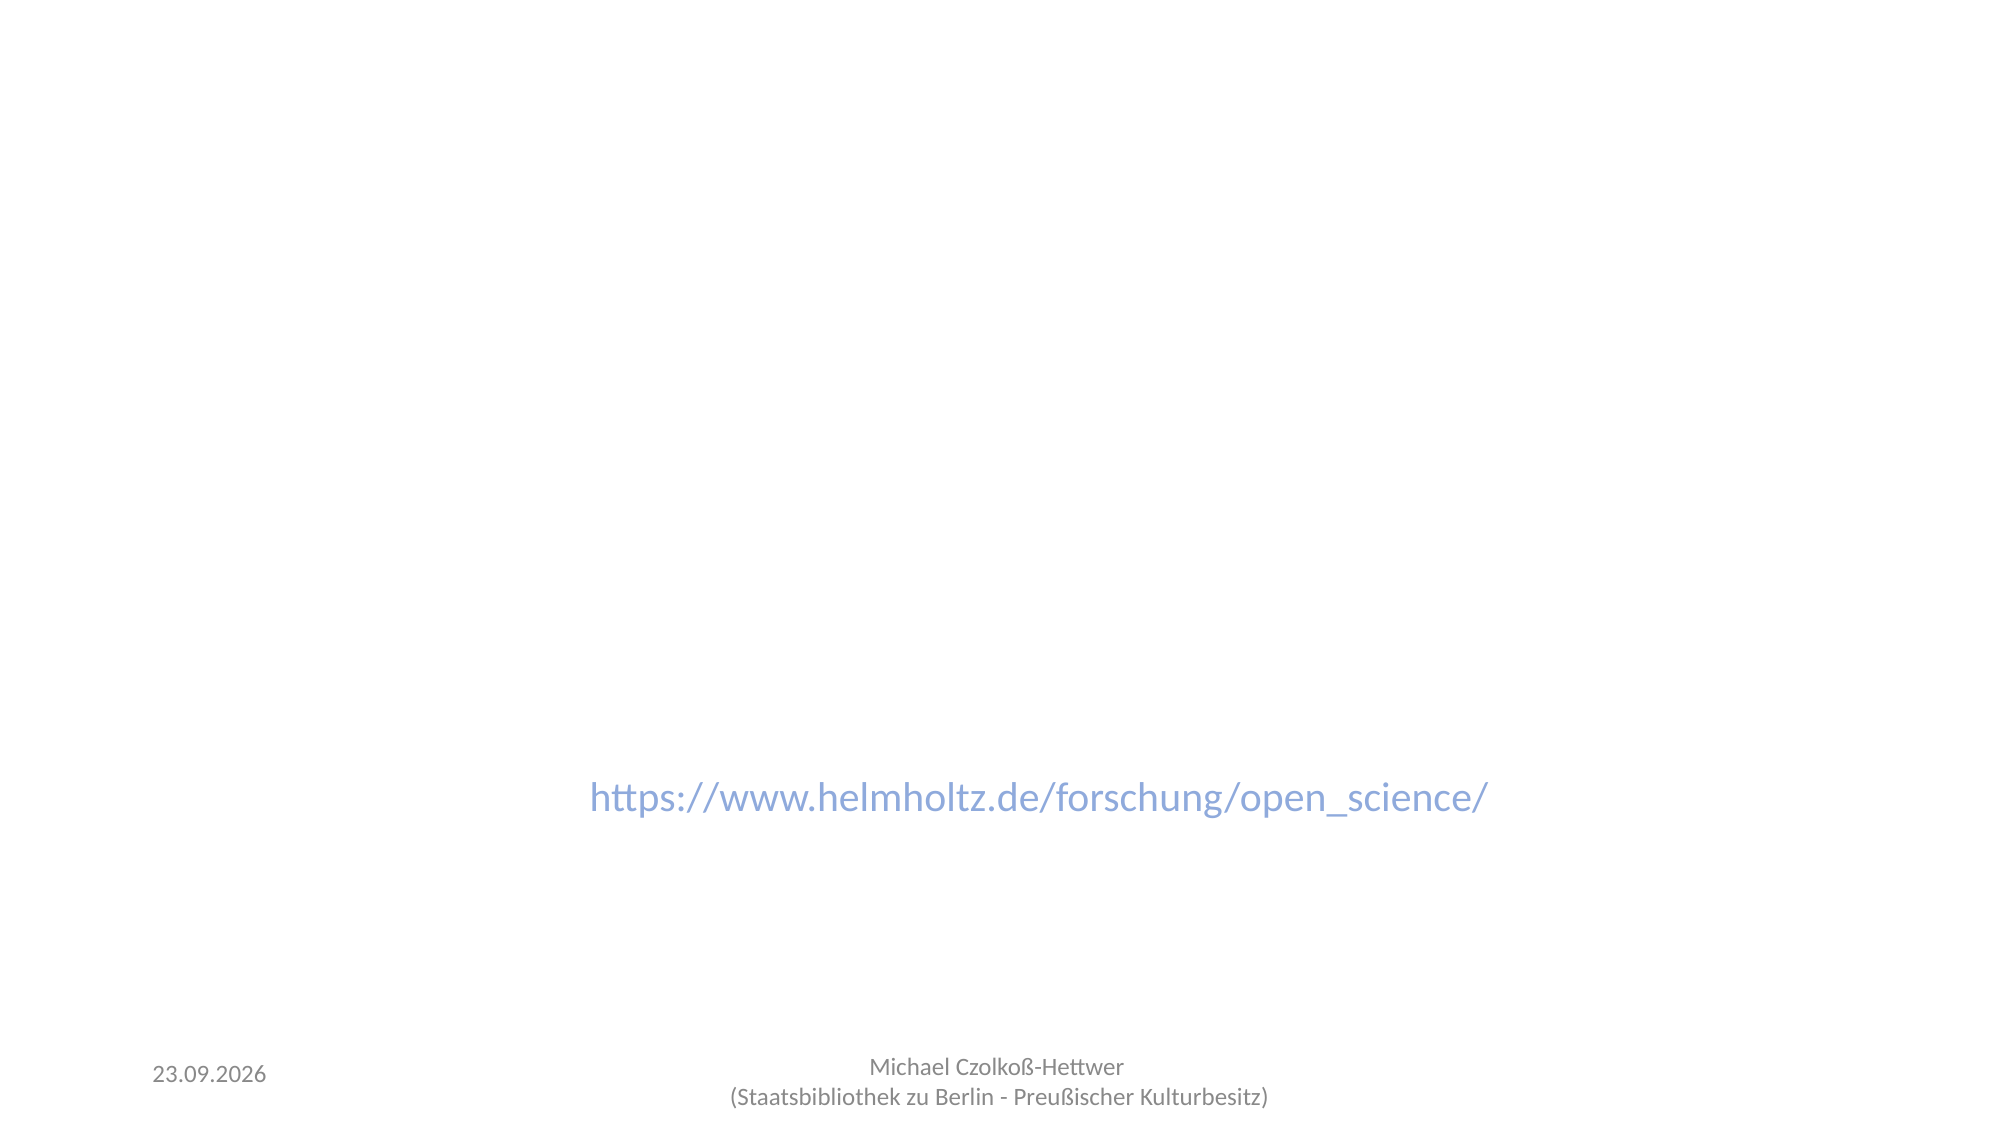

# I. Kontext: Open Science als Paradigma
„Der Begriff Open Science bezeichnet einen kulturellen Wandel in der wissenschaftlichen Arbeitsweise und Kommunikation. Computergestütztes Arbeiten und digitale Kommunikation ermöglichen einen effektiveren und offeneren Informationsaustausch innerhalb der Wissenschaft und fördern den Transfer der Ergebnisse in die Gesellschaft. Der offene, durch möglichst wenige finanzielle, technische und rechtliche Hürden behinderte Zugang zu wissenschaftlichen Publikationen, Forschungsdaten und wissenschaftlicher Software erweitert die Transparenz und die Möglichkeiten zur Qualitätssicherung wissenschaftlicher Arbeit, erhöht durch eine verbesserte Informationsversorgung die Leistungsfähigkeit der Wissenschaft und steigert durch die Erleichterung des Wissenstransfers in Wirtschaft und Gesellschaft die auf wissenschaftlichen Erkenntnissen basierende Innovation.“
aus: Helmholtz-Gemeinschaft / Helmholtz Open Science Office, unter: https://www.helmholtz.de/forschung/open_science/ (Zugriff: 13.08.2020)
* Anmerkung: Wichtiger normativer Bezugspunkt: Berliner Erklärung über offenen Zugang zu wissenschaftlichem Wissen (Deklaration aus dem Jahr 2003)
Michael Czolkoß-Hettwer
(Staatsbibliothek zu Berlin - Preußischer Kulturbesitz)